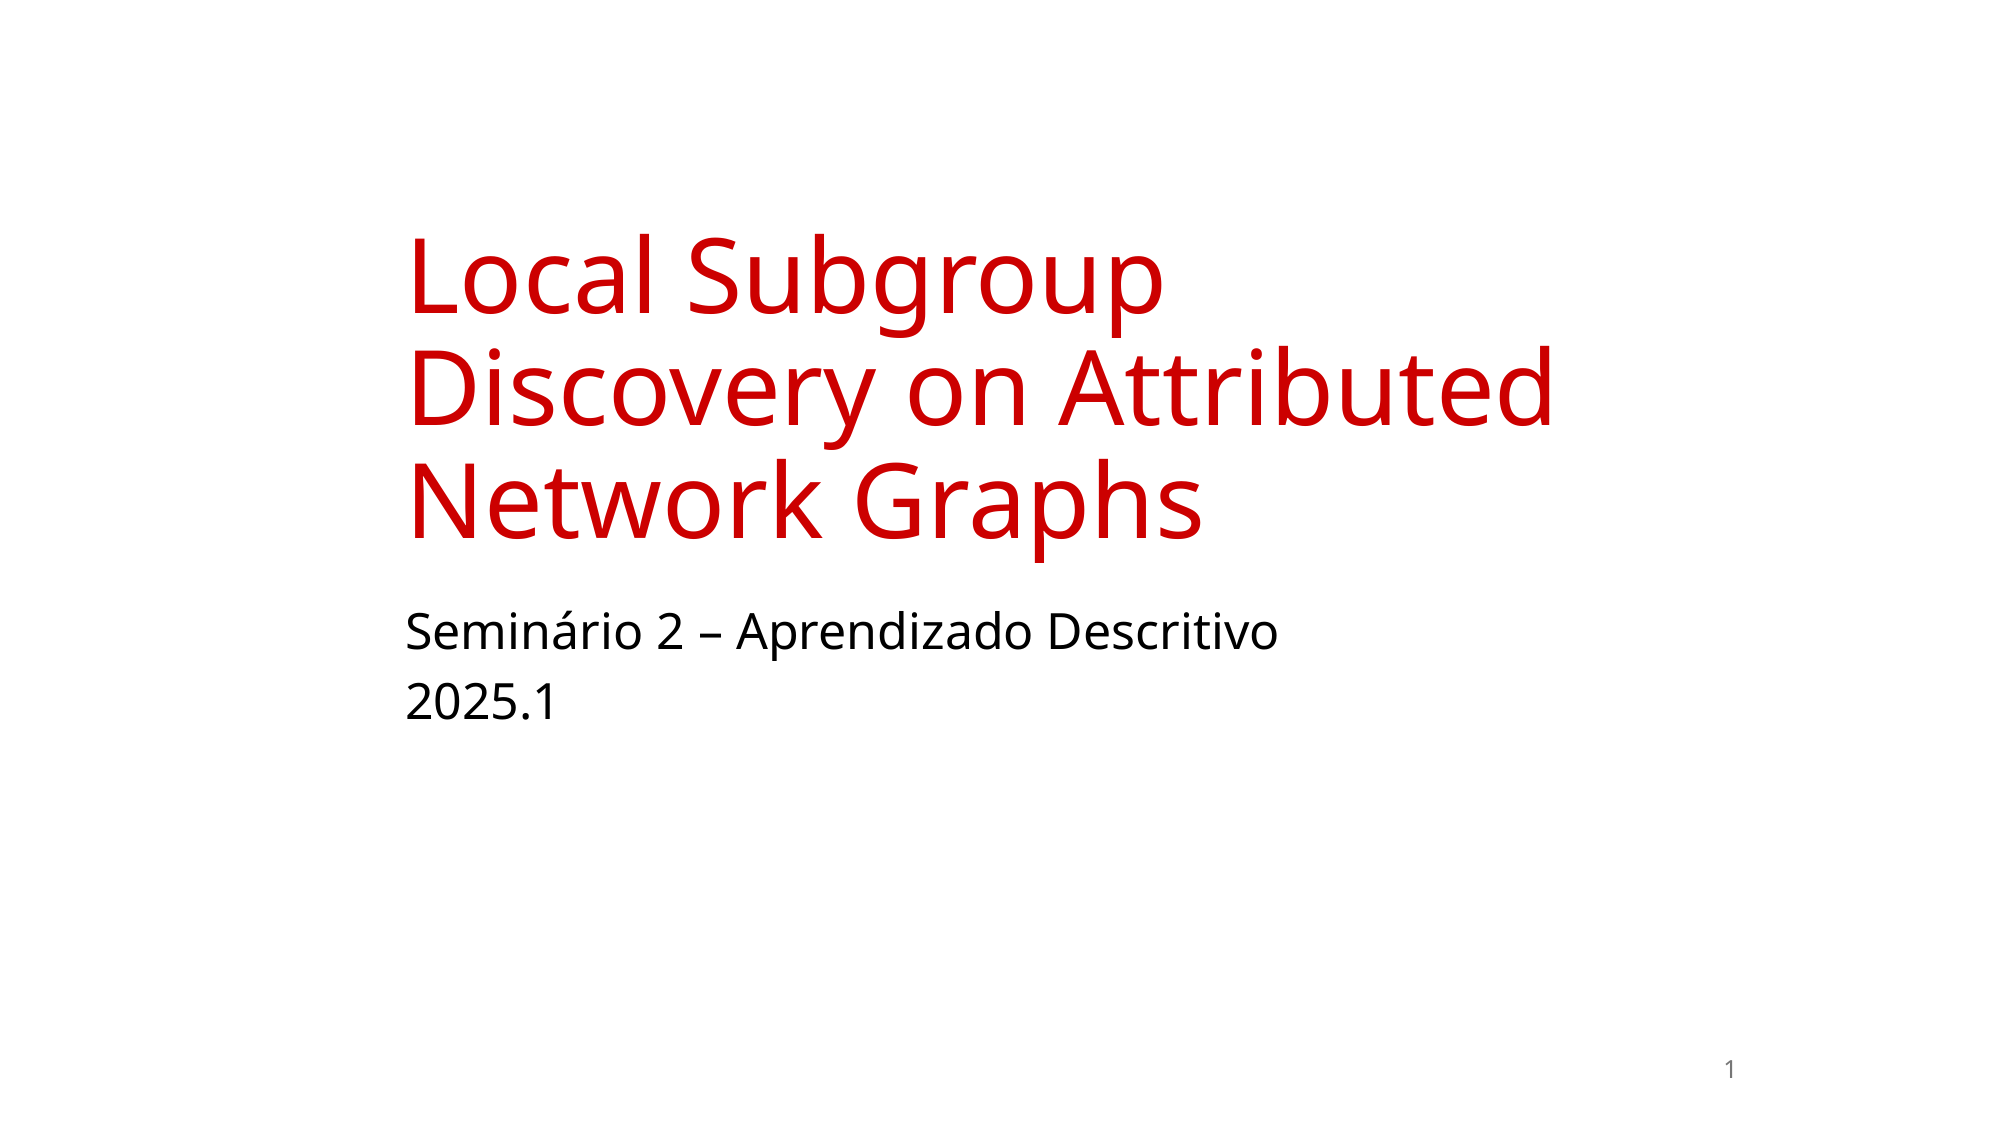

# Local Subgroup Discovery on Attributed Network Graphs
Seminário 2 – Aprendizado Descritivo
2025.1